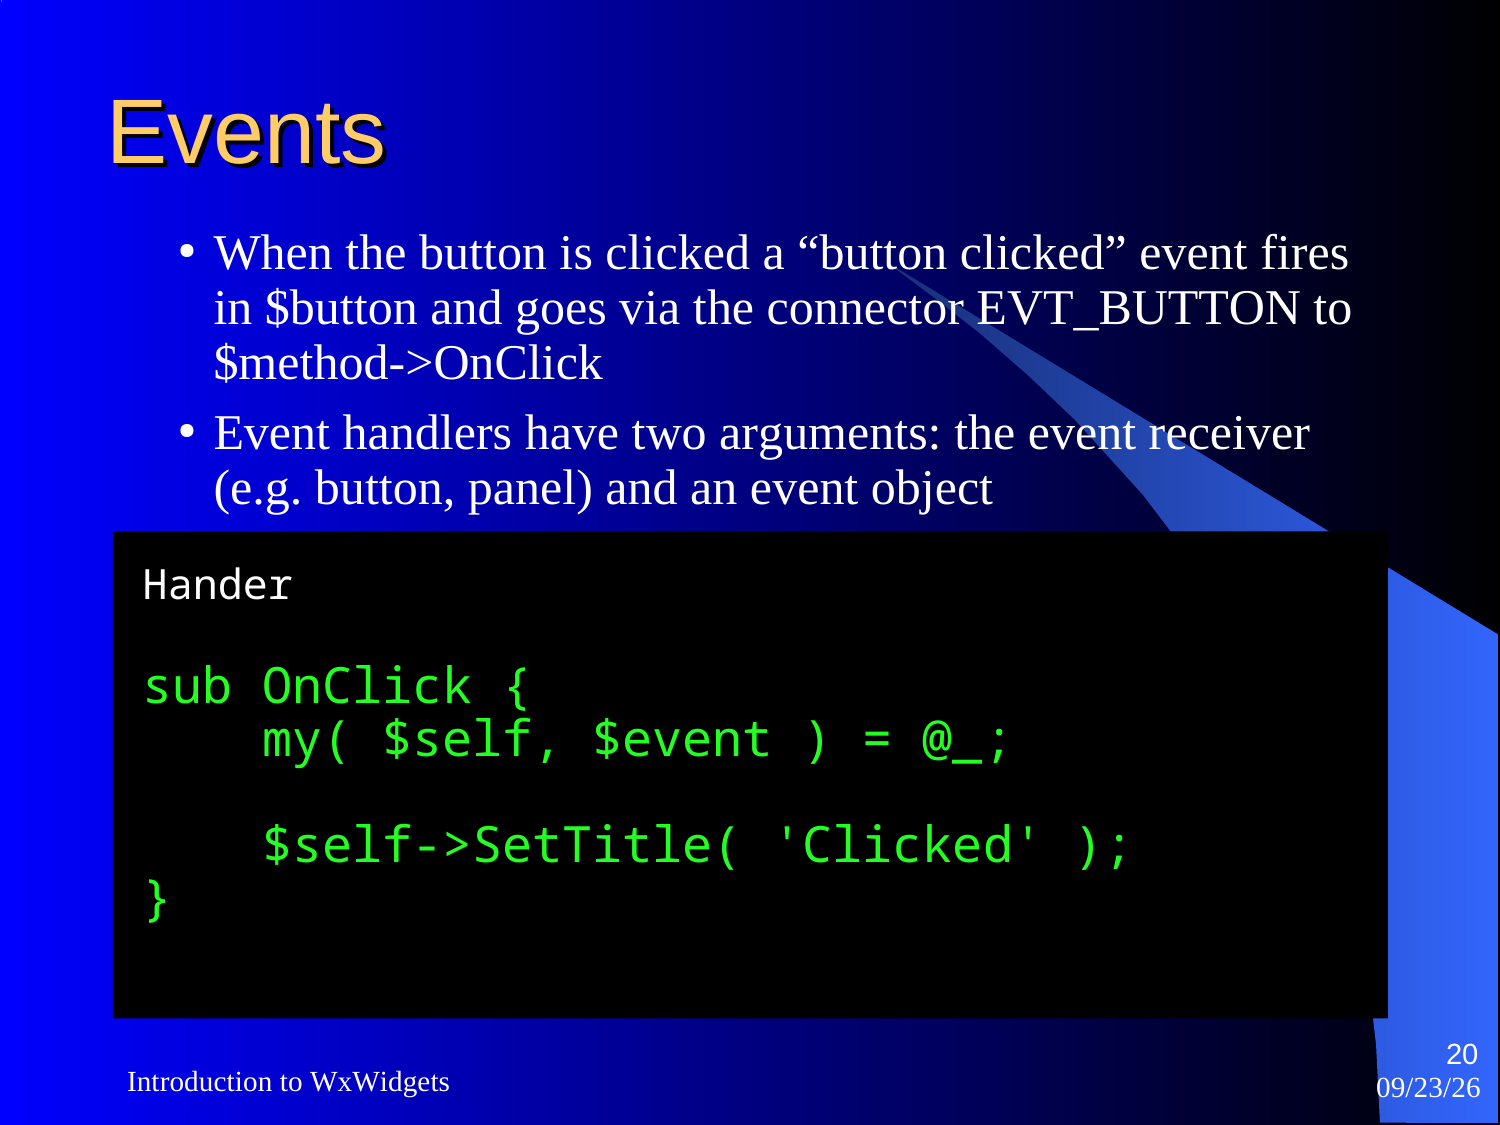

# Events
When the button is clicked a “button clicked” event fires in $button and goes via the connector EVT_BUTTON to $method->OnClick
Event handlers have two arguments: the event receiver (e.g. button, panel) and an event object
Hander
sub OnClick {
 my( $self, $event ) = @_;
 $self->SetTitle( 'Clicked' );
}
20
Introduction to WxWidgets